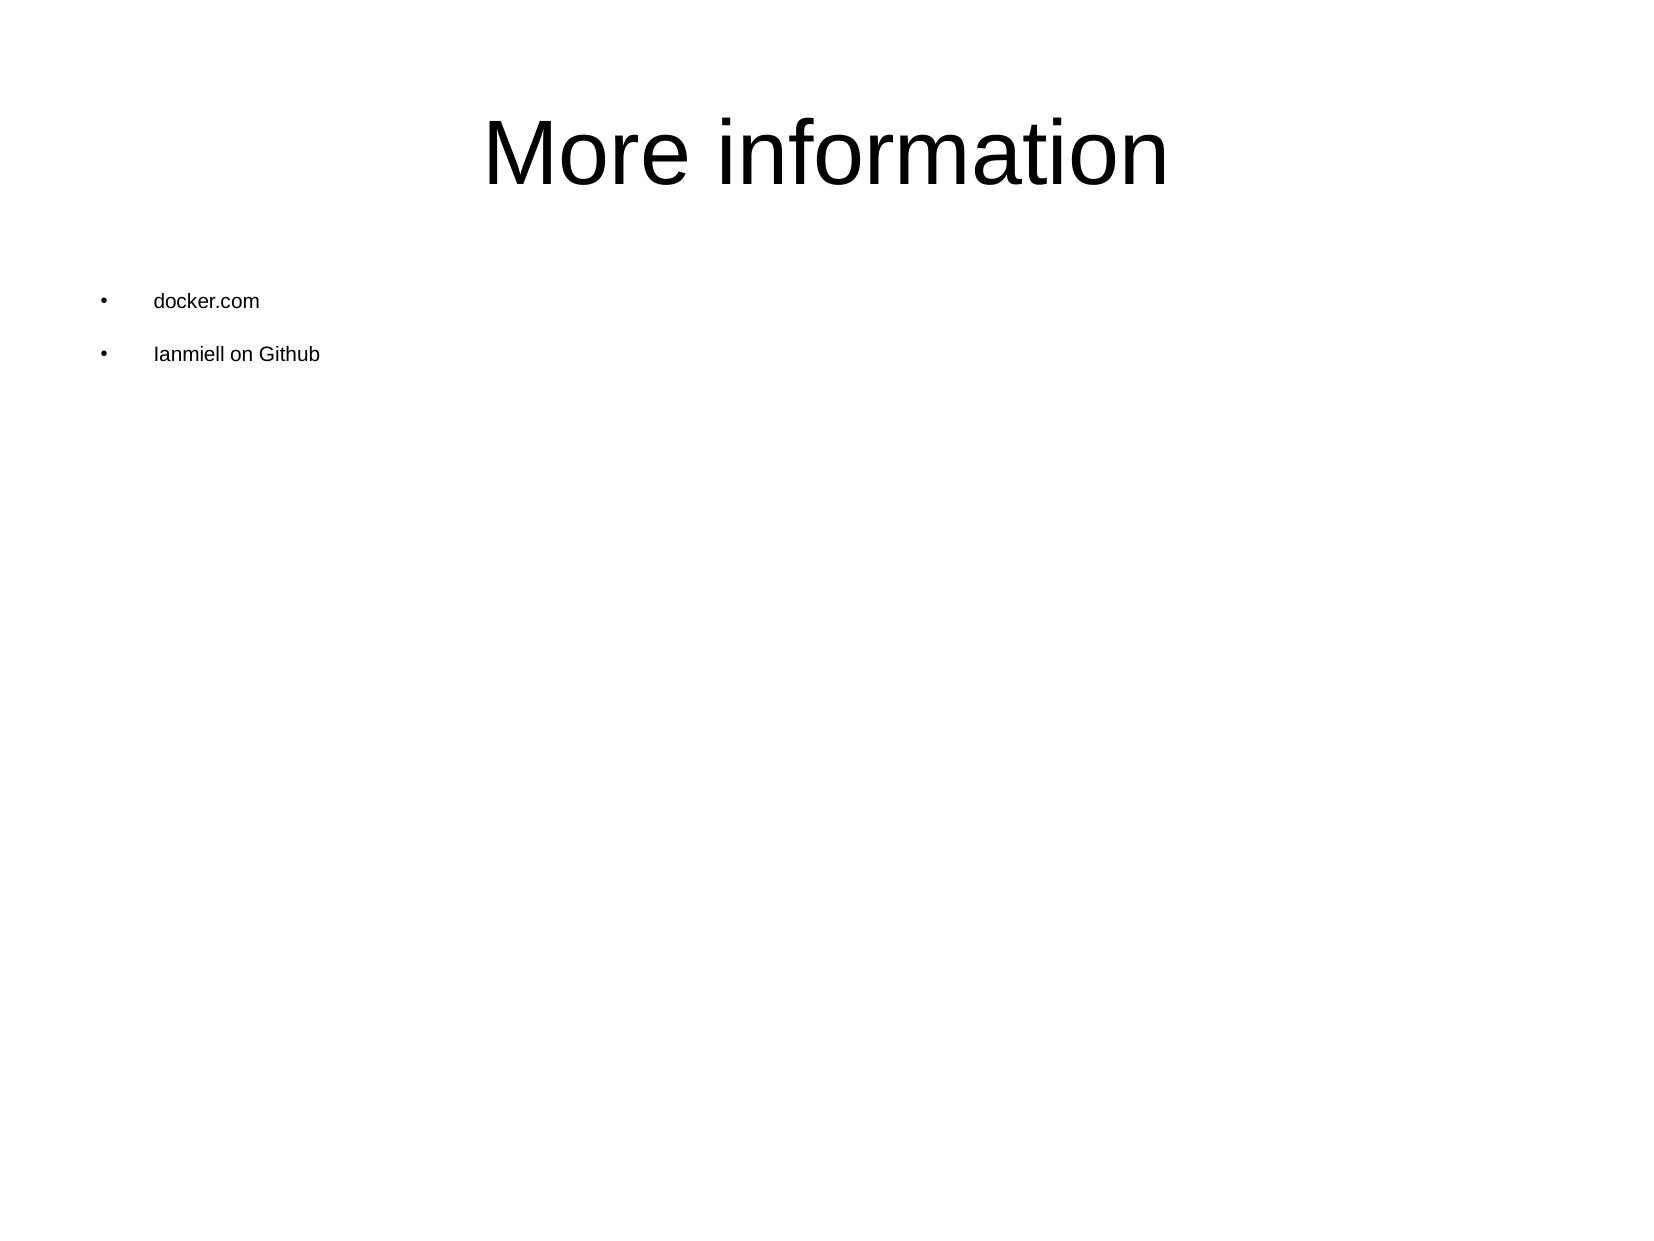

# More information
docker.com
Ianmiell on Github